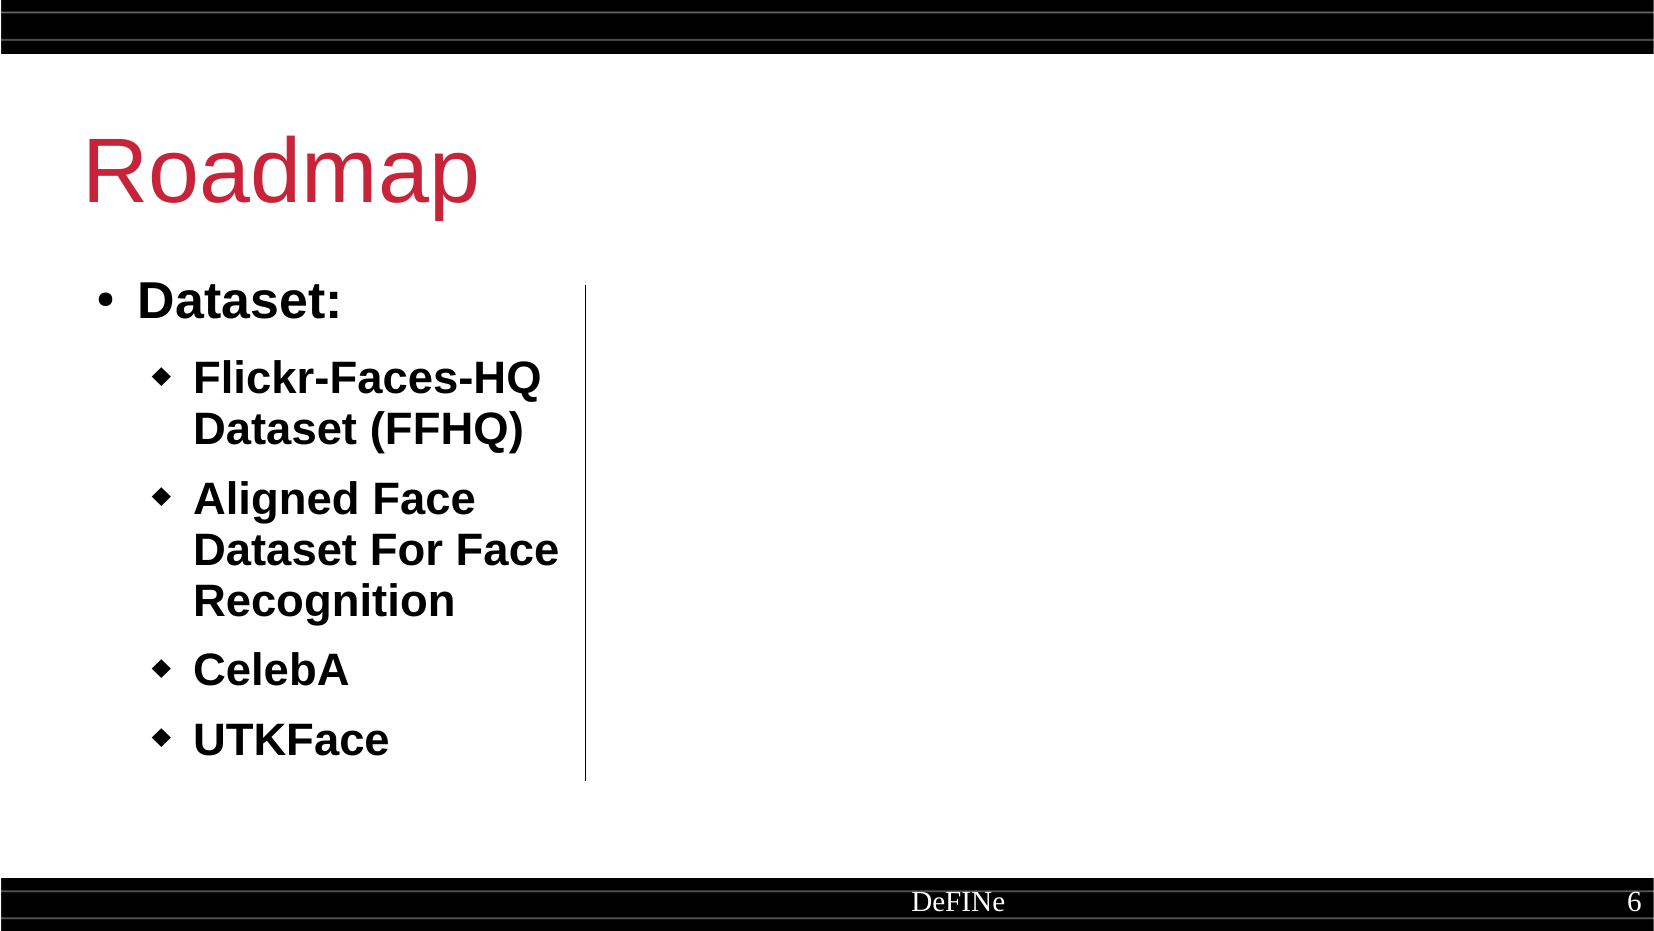

# Roadmap
Dataset:
Flickr-Faces-HQ Dataset (FFHQ)
Aligned Face Dataset For Face Recognition
CelebA
UTKFace